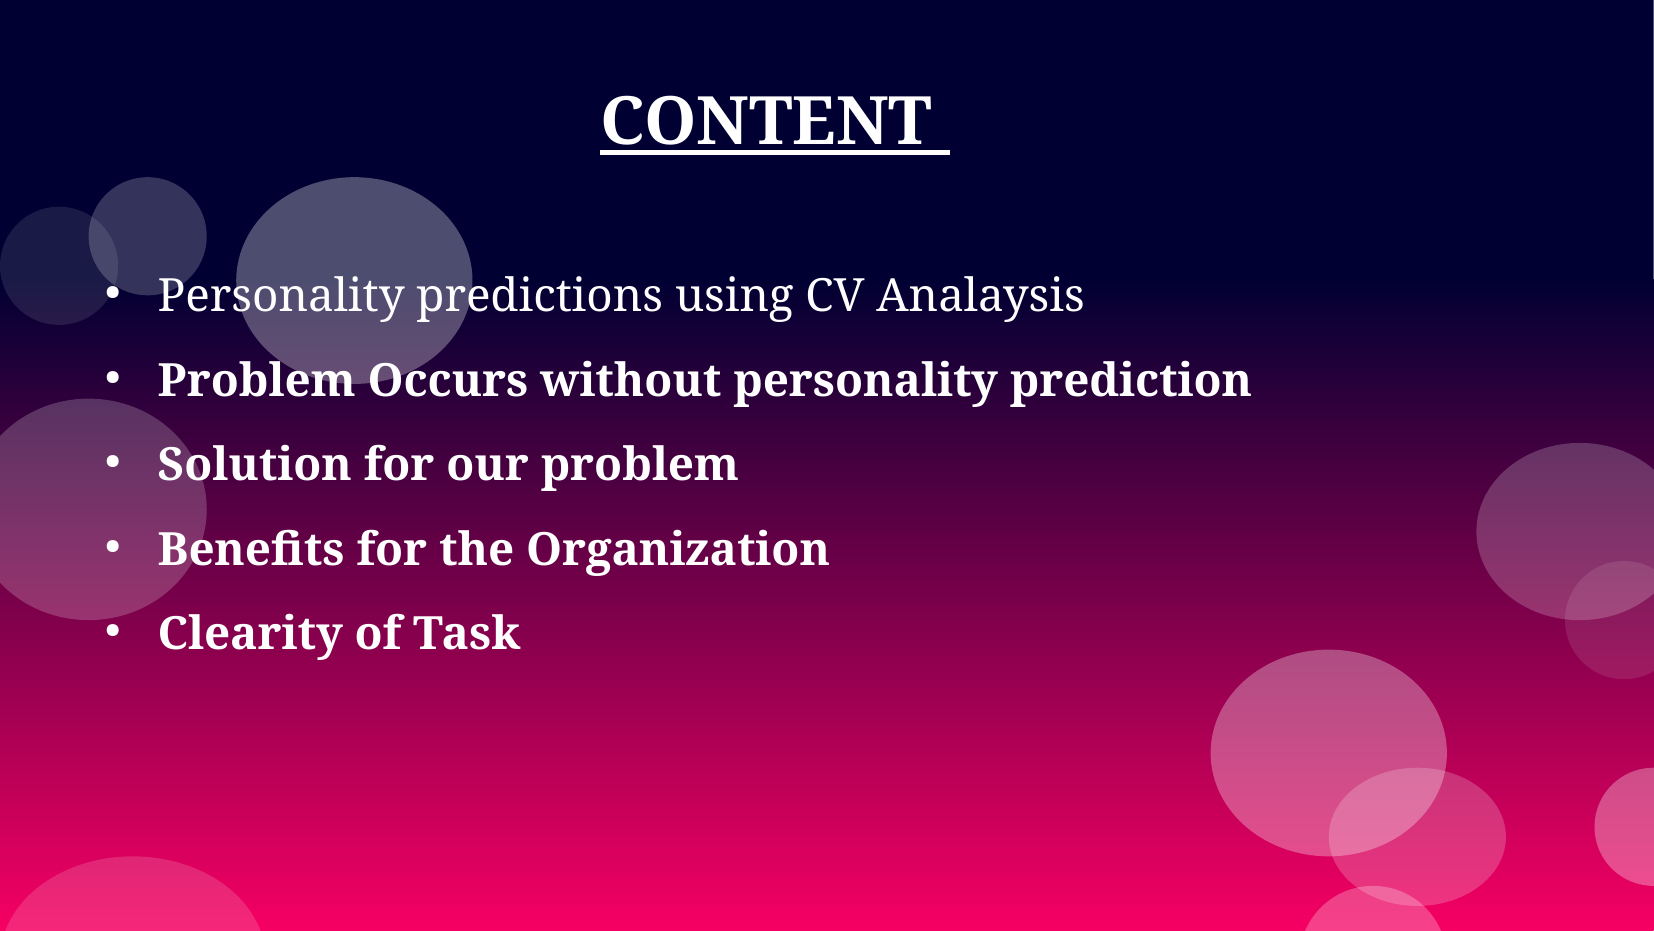

# CONTENT
Personality predictions using CV Analaysis
Problem Occurs without personality prediction
Solution for our problem
Benefits for the Organization
Clearity of Task